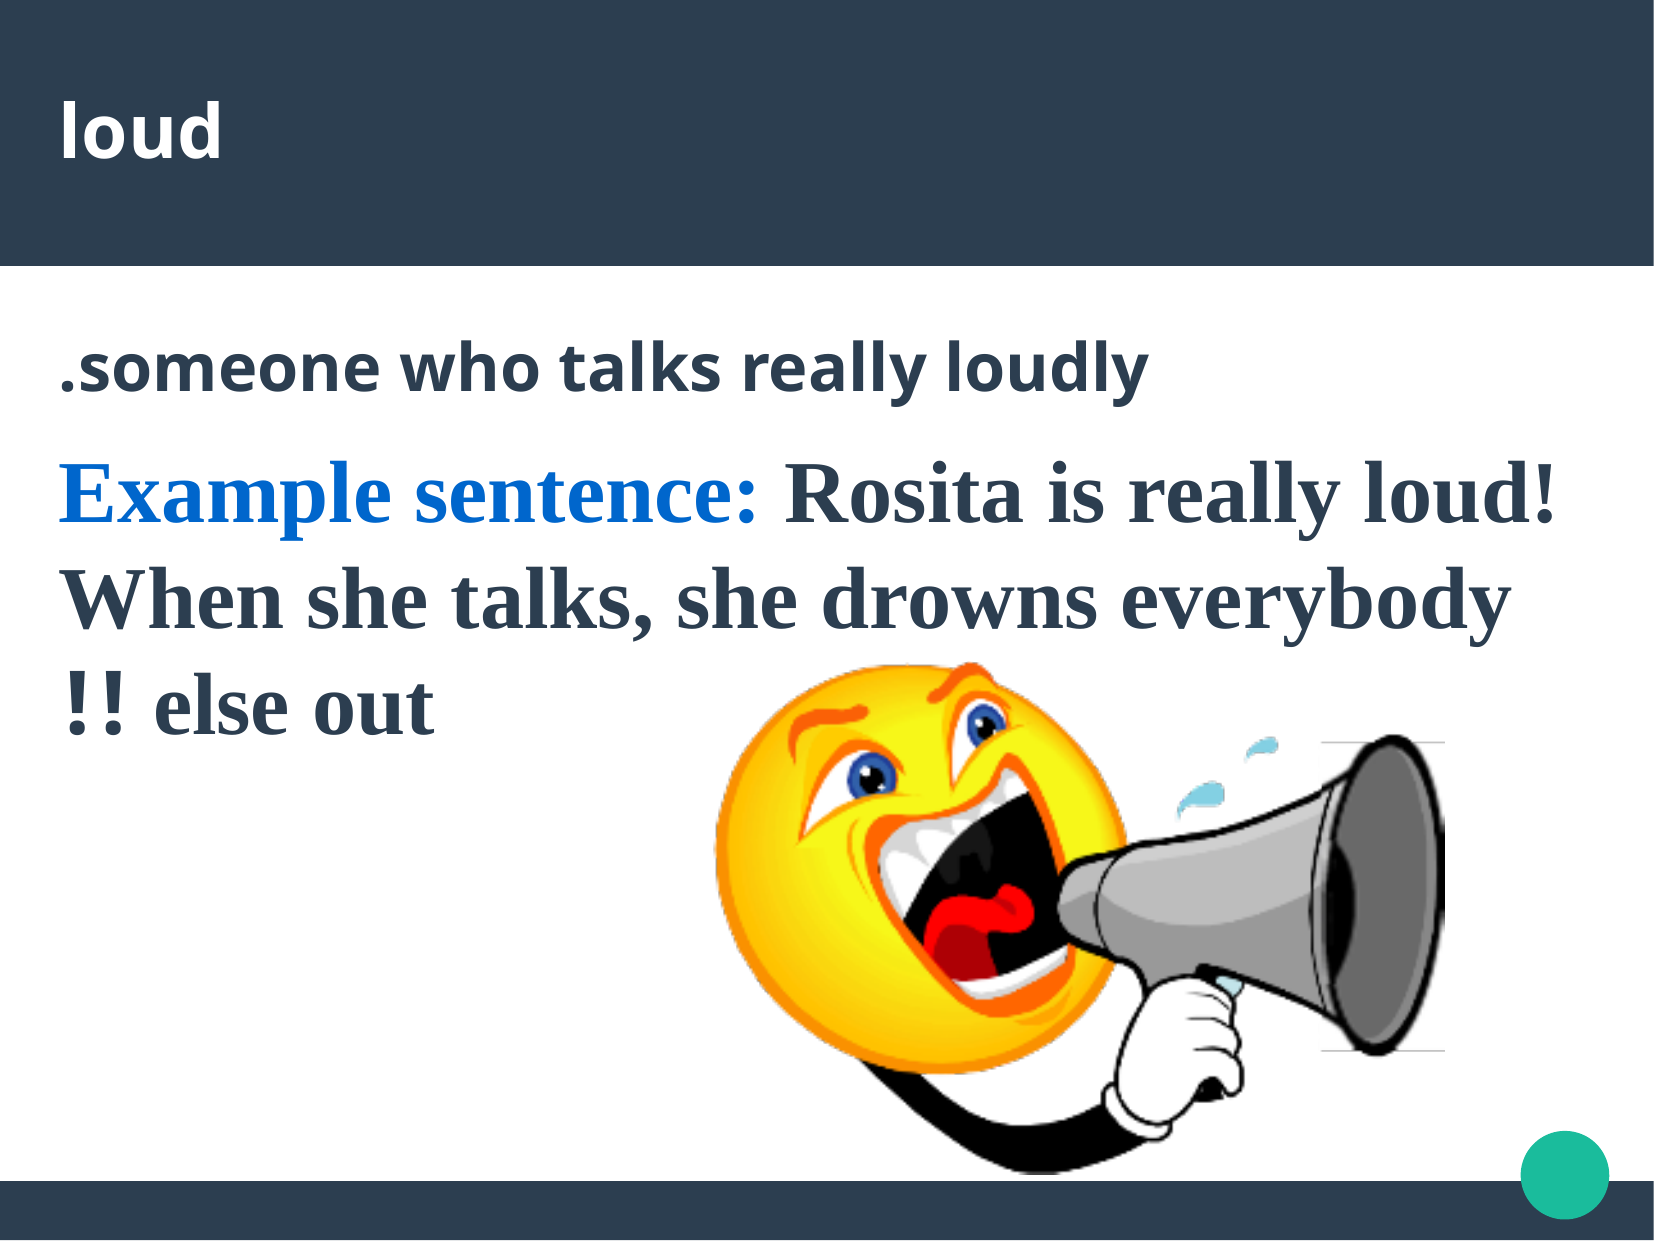

# loud
someone who talks really loudly.
Example sentence: Rosita is really loud! When she talks, she drowns everybody else out !!